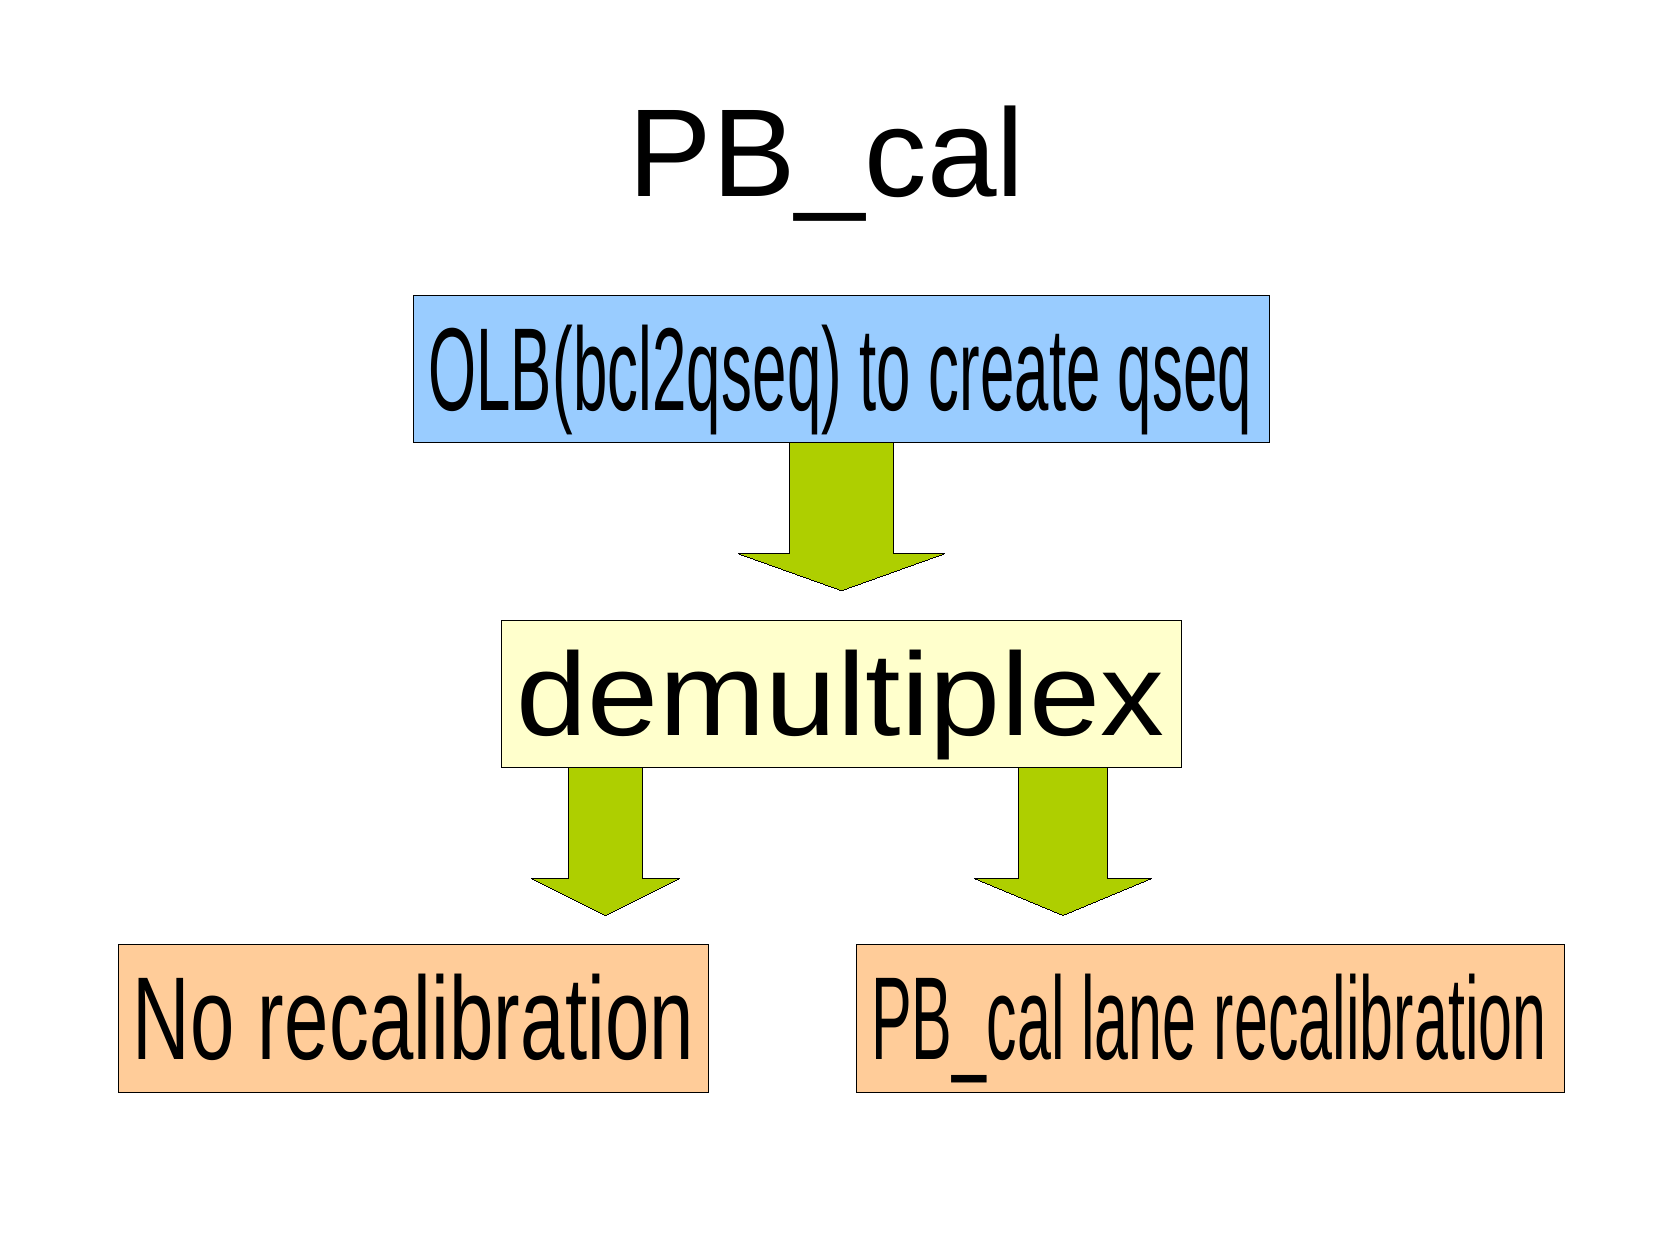

# PB_cal
OLB(bcl2qseq) to create qseq
demultiplex
No recalibration
PB_cal lane recalibration